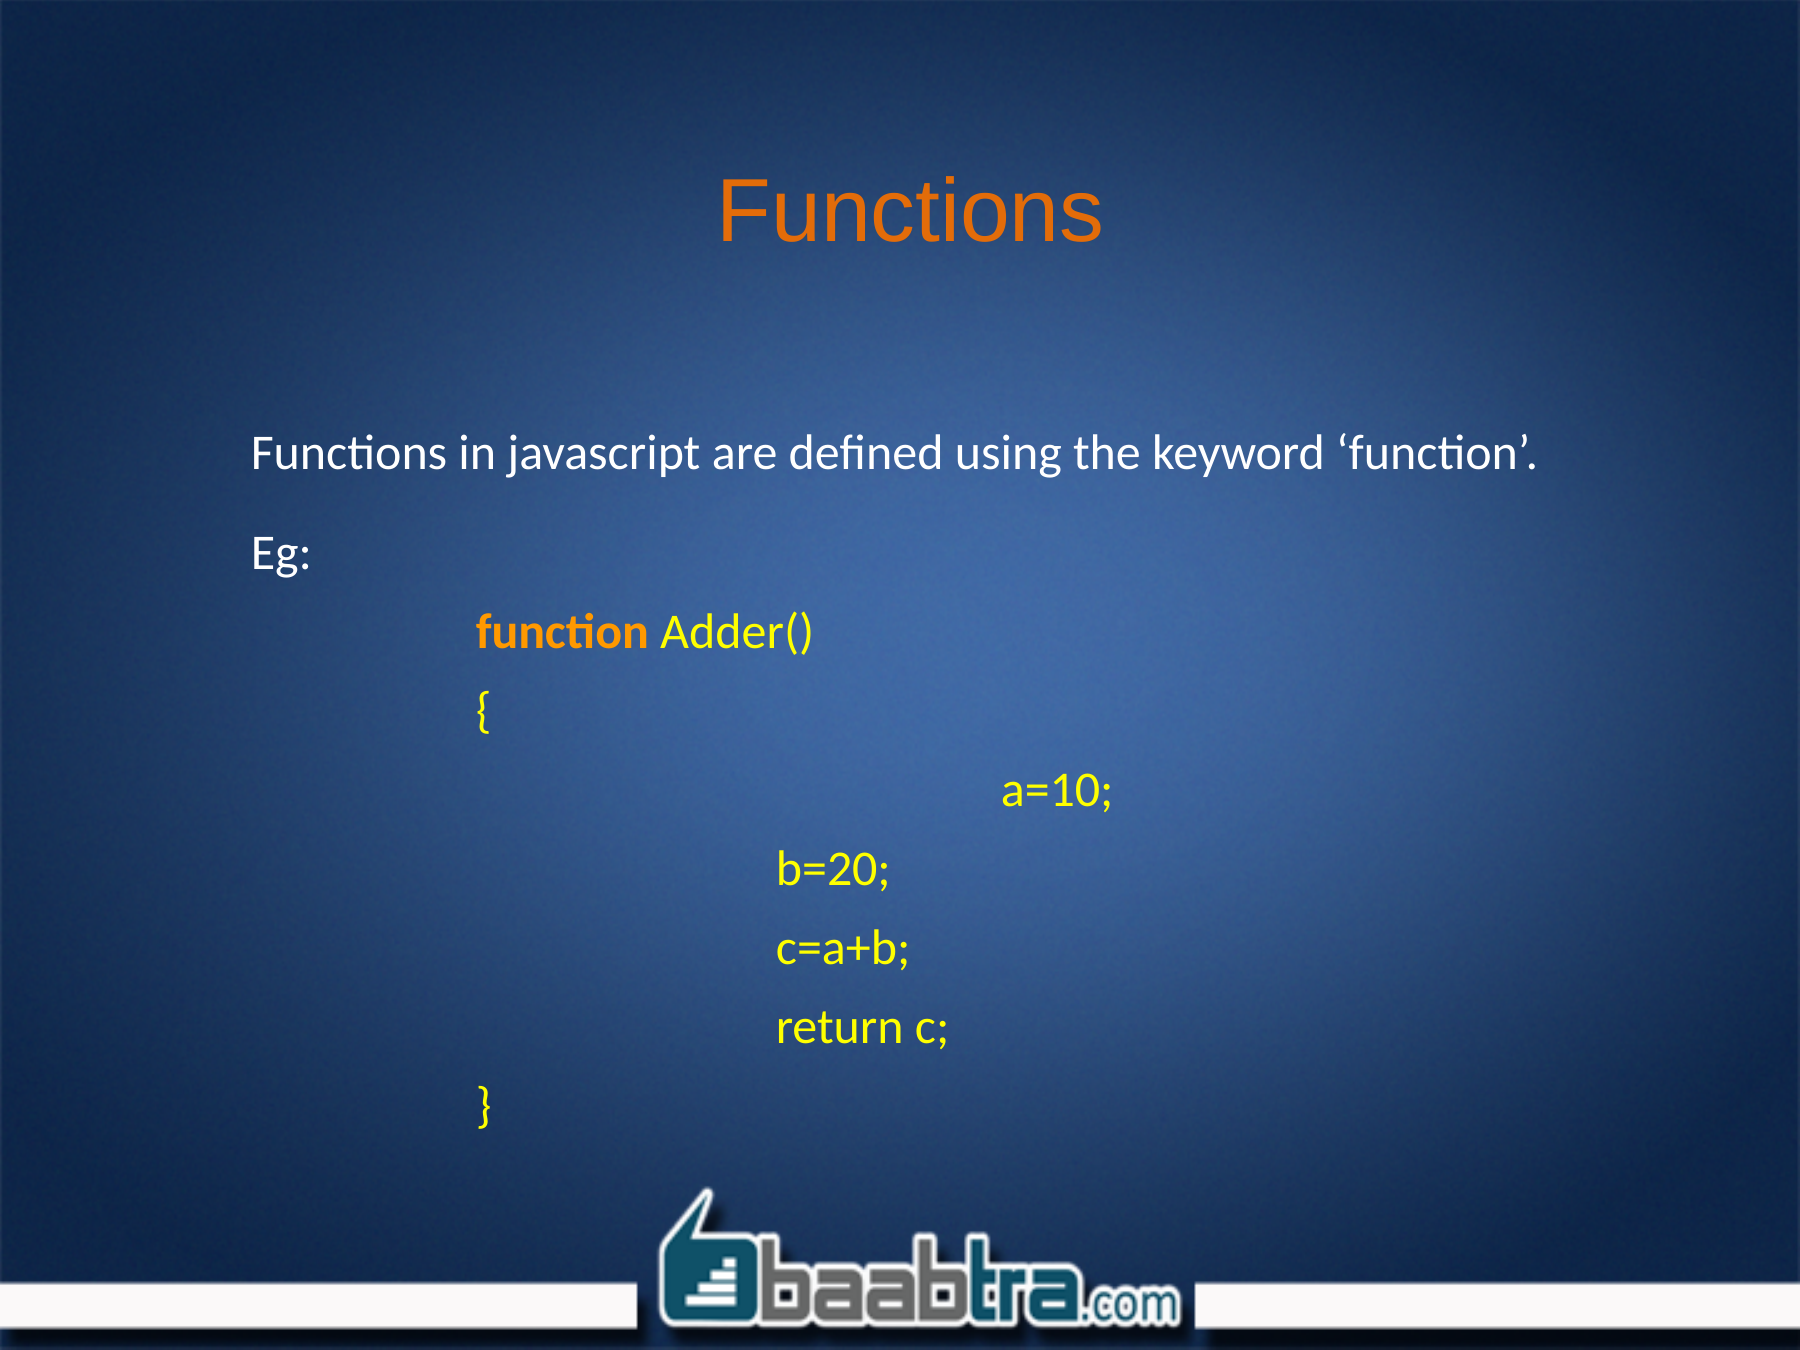

Functions
Functions in javascript are defined using the keyword ‘function’.
Eg:
function Adder()
{
							a=10;
	b=20;
	c=a+b;
	return c;
}